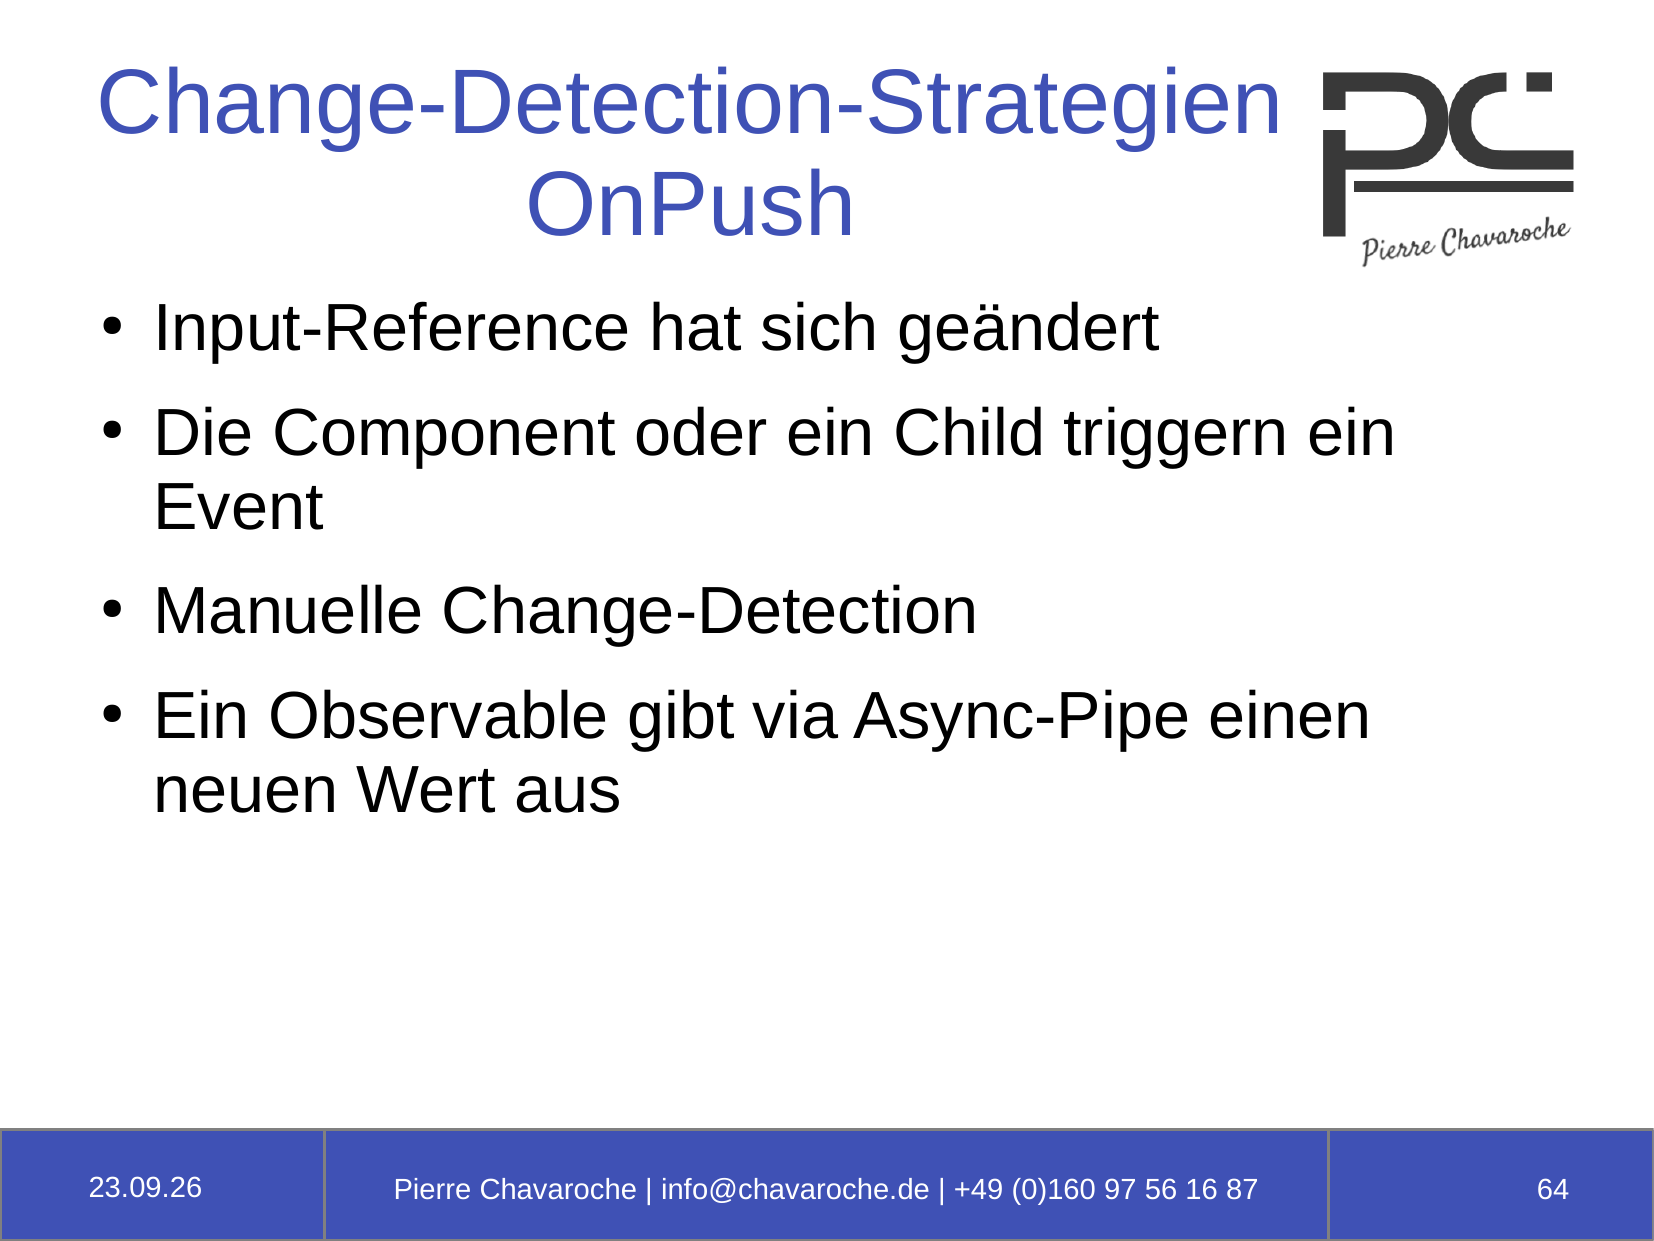

# Change-Detection-Strategien OnPush
Input-Reference hat sich geändert
Die Component oder ein Child triggern ein Event
Manuelle Change-Detection
Ein Observable gibt via Async-Pipe einen neuen Wert aus
Pierre Chavaroche | info@chavaroche.de | +49 (0)160 97 56 16 87
64